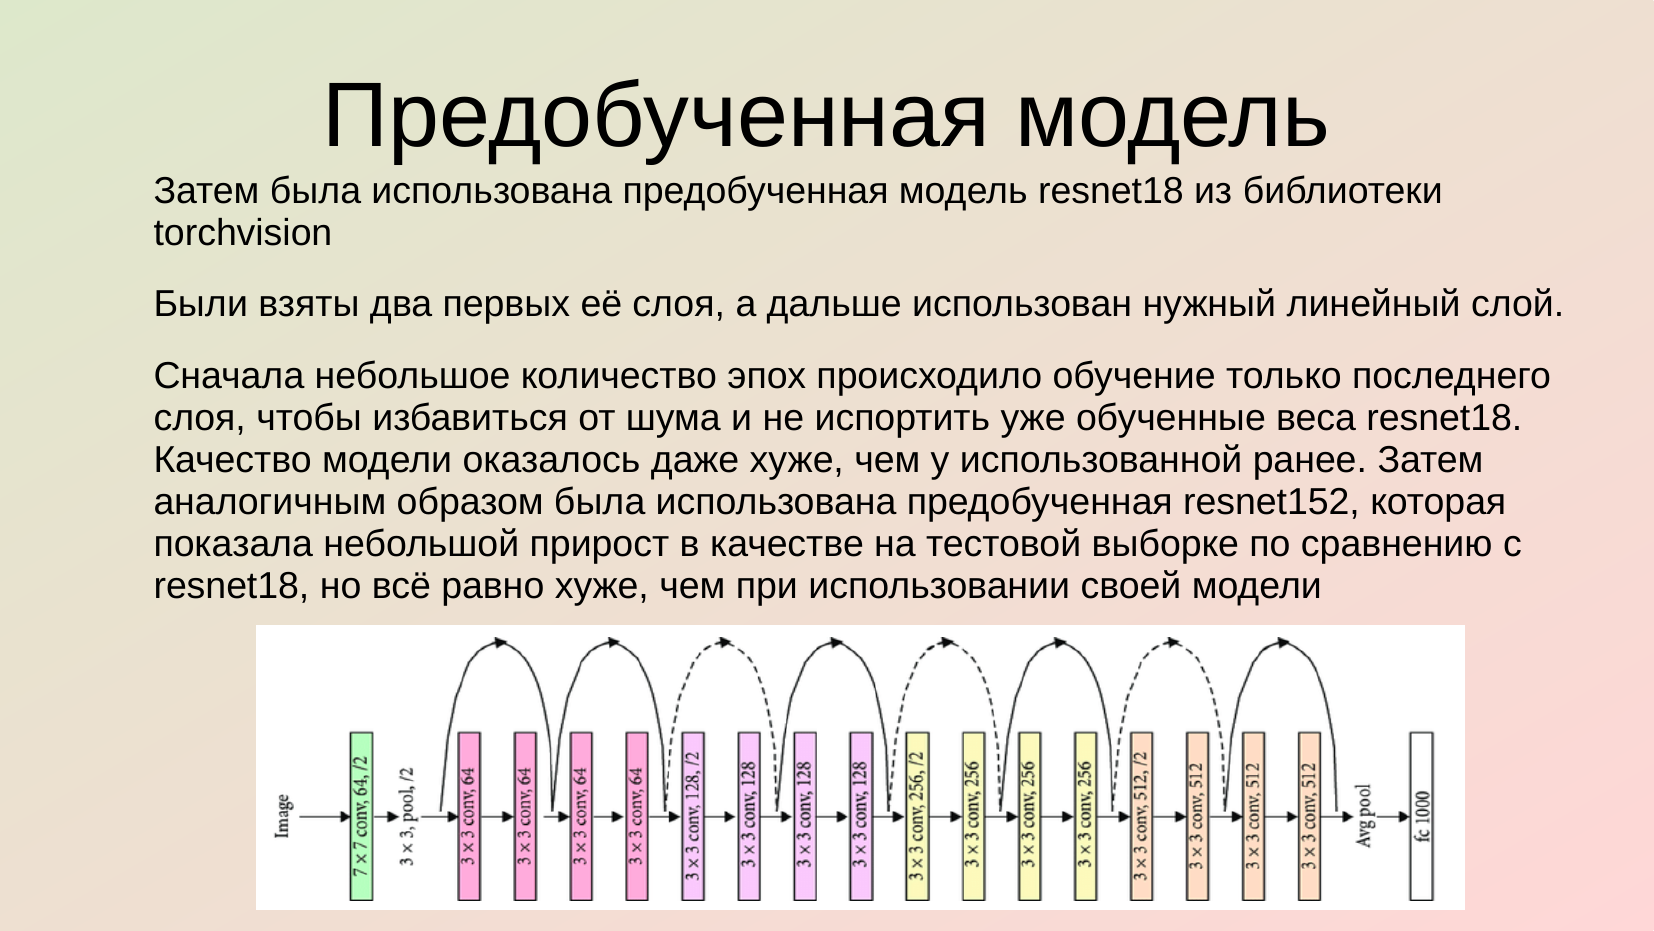

# Предобученная модель
Затем была использована предобученная модель resnet18 из библиотеки torchvision
Были взяты два первых её слоя, а дальше использован нужный линейный слой.
Сначала небольшое количество эпох происходило обучение только последнего слоя, чтобы избавиться от шума и не испортить уже обученные веса resnet18. Качество модели оказалось даже хуже, чем у использованной ранее. Затем аналогичным образом была использована предобученная resnet152, которая показала небольшой прирост в качестве на тестовой выборке по сравнению с resnet18, но всё равно хуже, чем при использовании своей модели